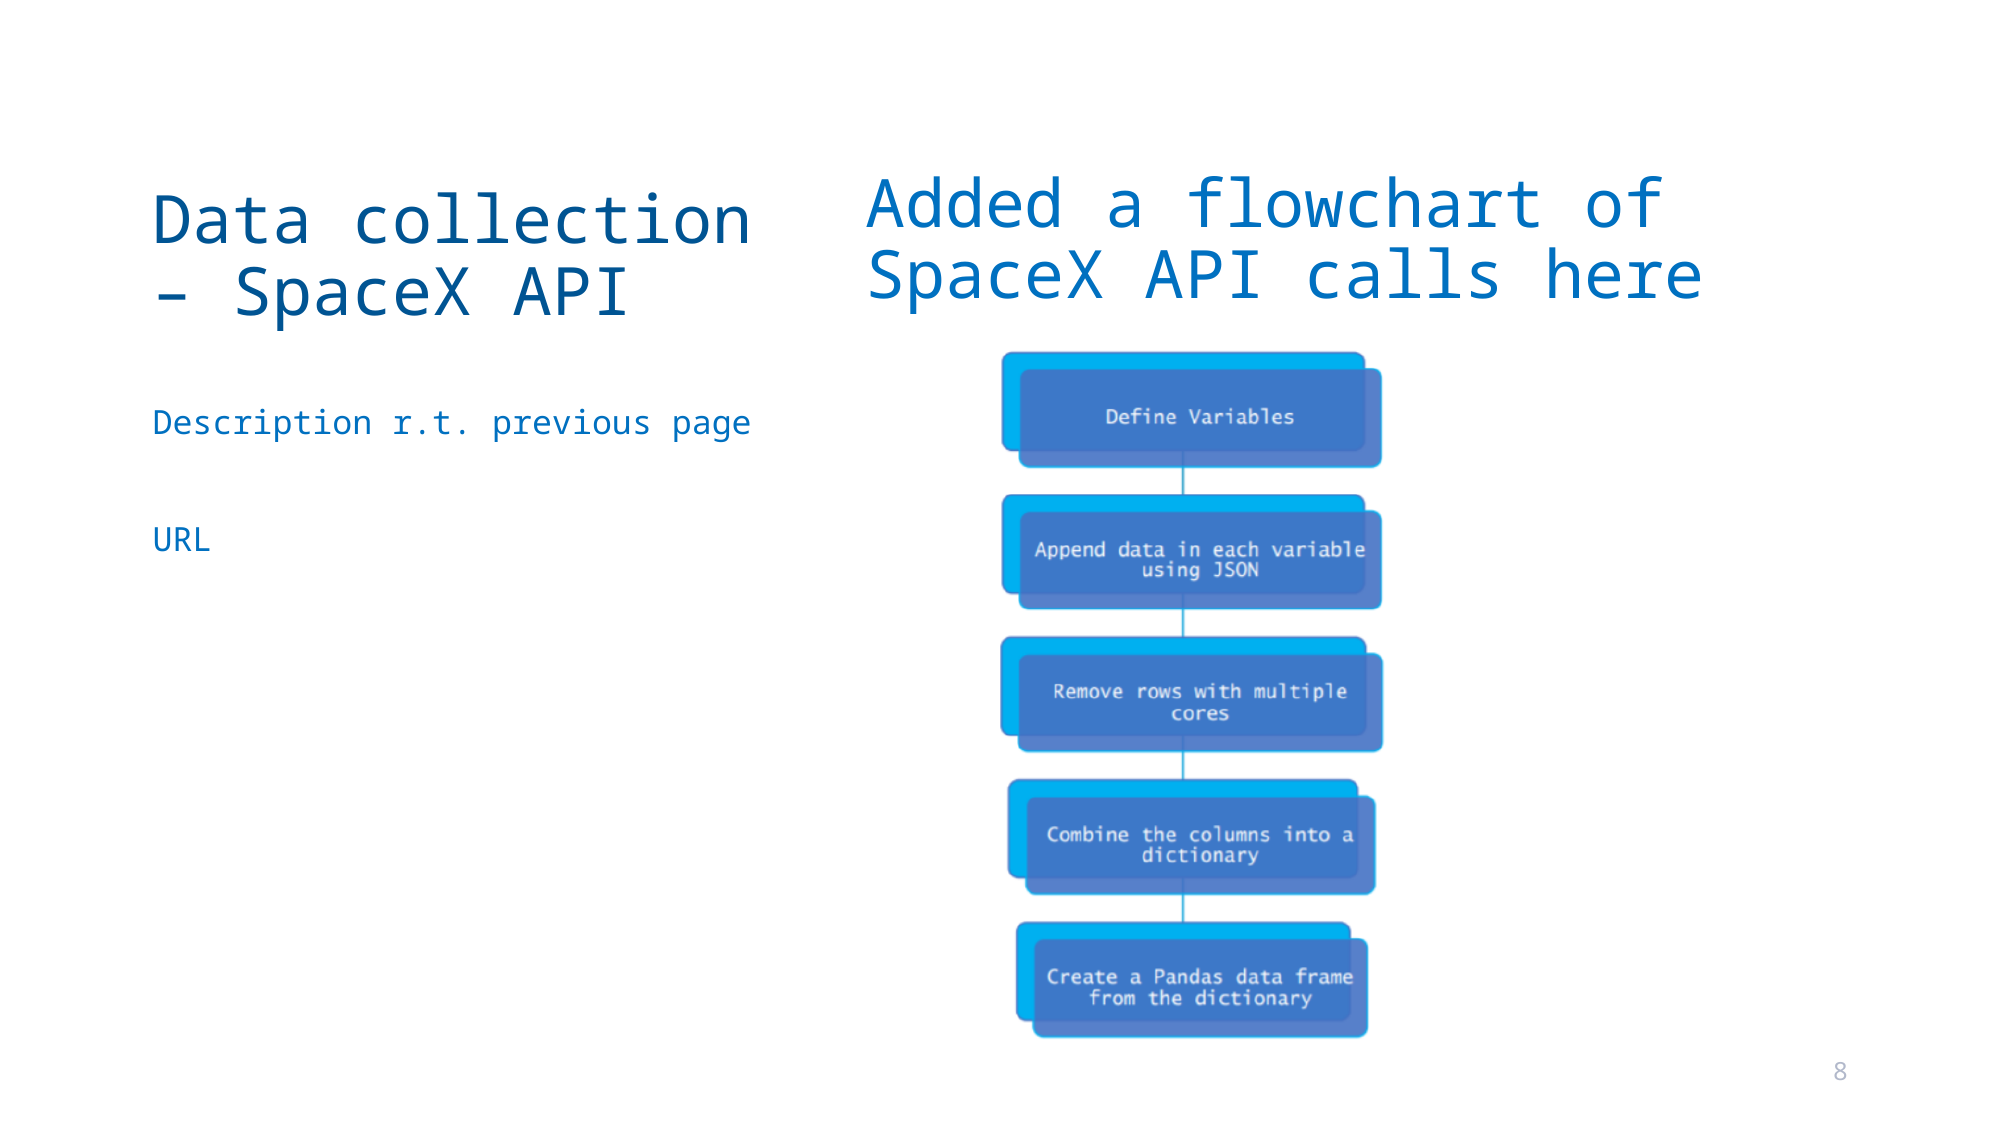

# Data collection – SpaceX API
Added a flowchart of SpaceX API calls here
Description r.t. previous page
URL